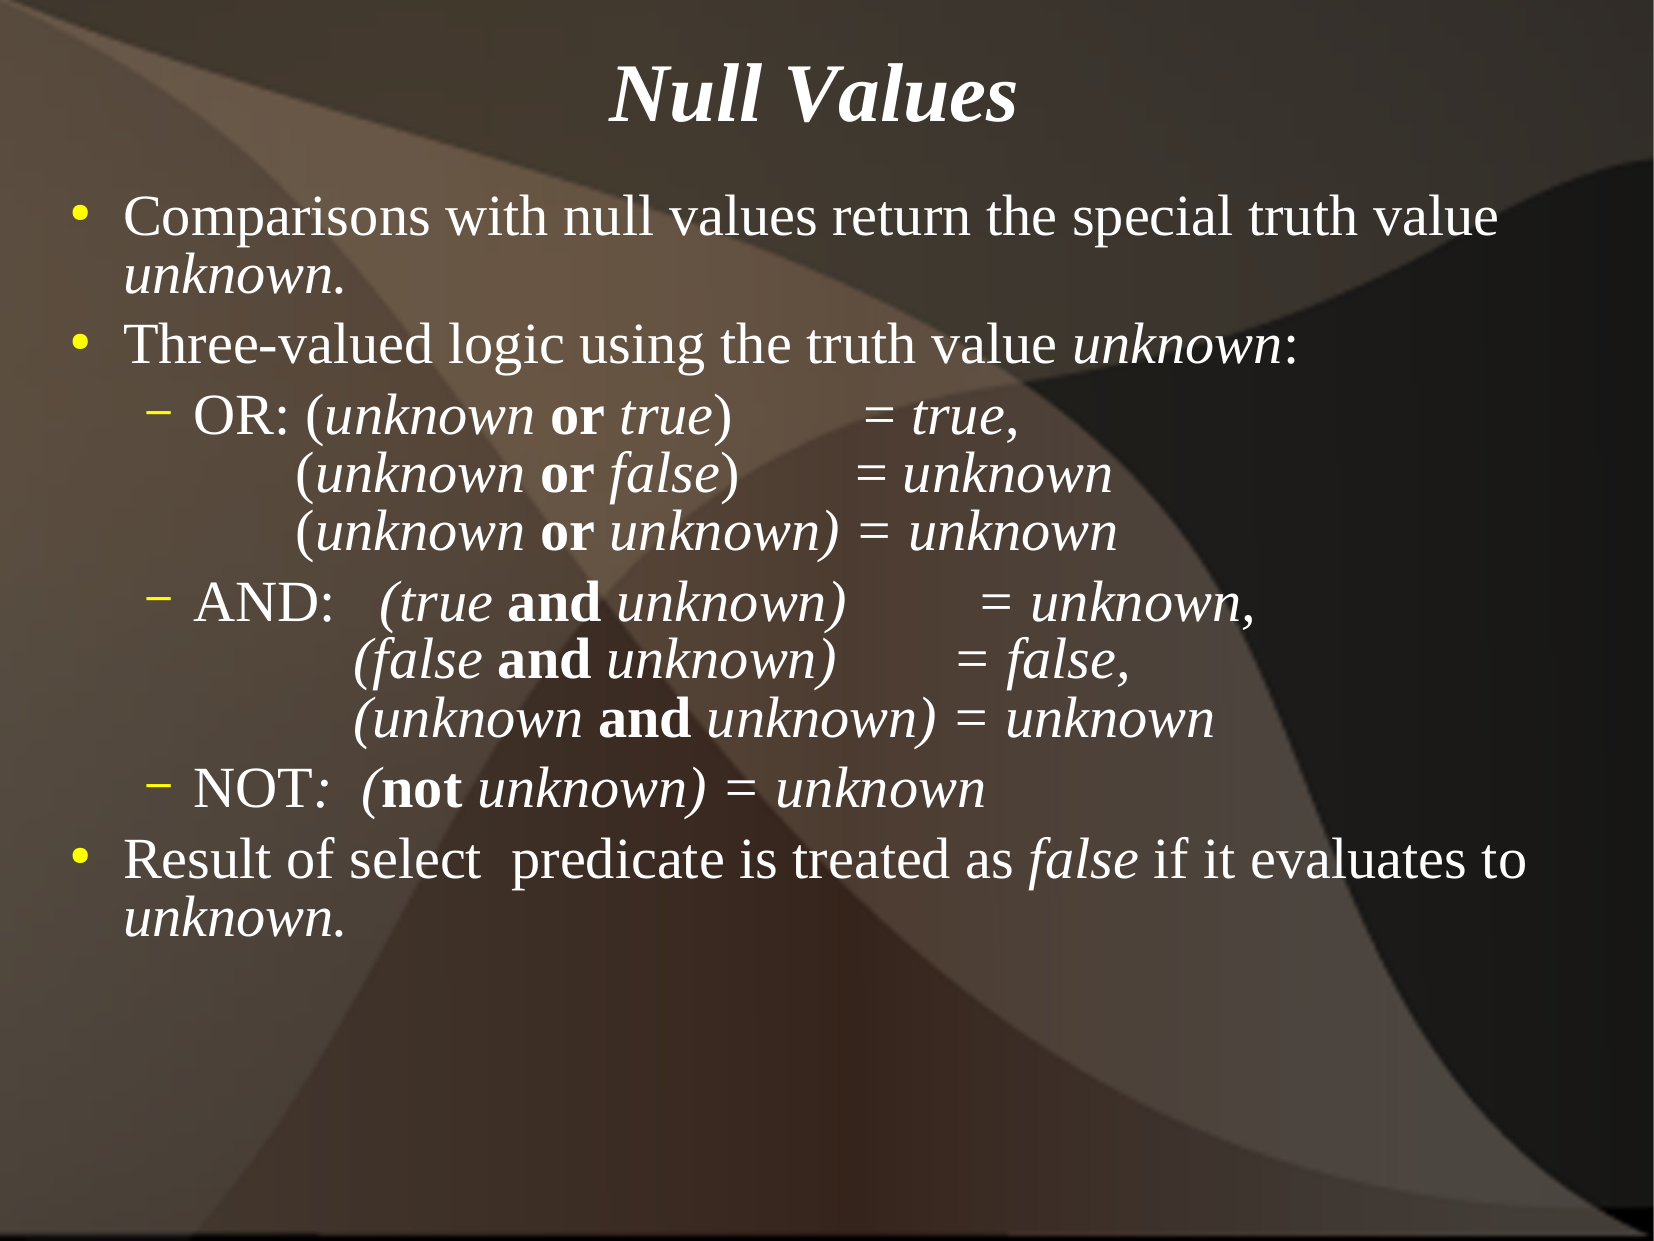

# Null Values
Comparisons with null values return the special truth value unknown.
Three-valued logic using the truth value unknown:
OR: (unknown or true) = true,
 (unknown or false) = unknown
 (unknown or unknown) = unknown
AND: (true and unknown) = unknown,
 (false and unknown) = false,
 (unknown and unknown) = unknown
NOT: (not unknown) = unknown
Result of select predicate is treated as false if it evaluates to unknown.